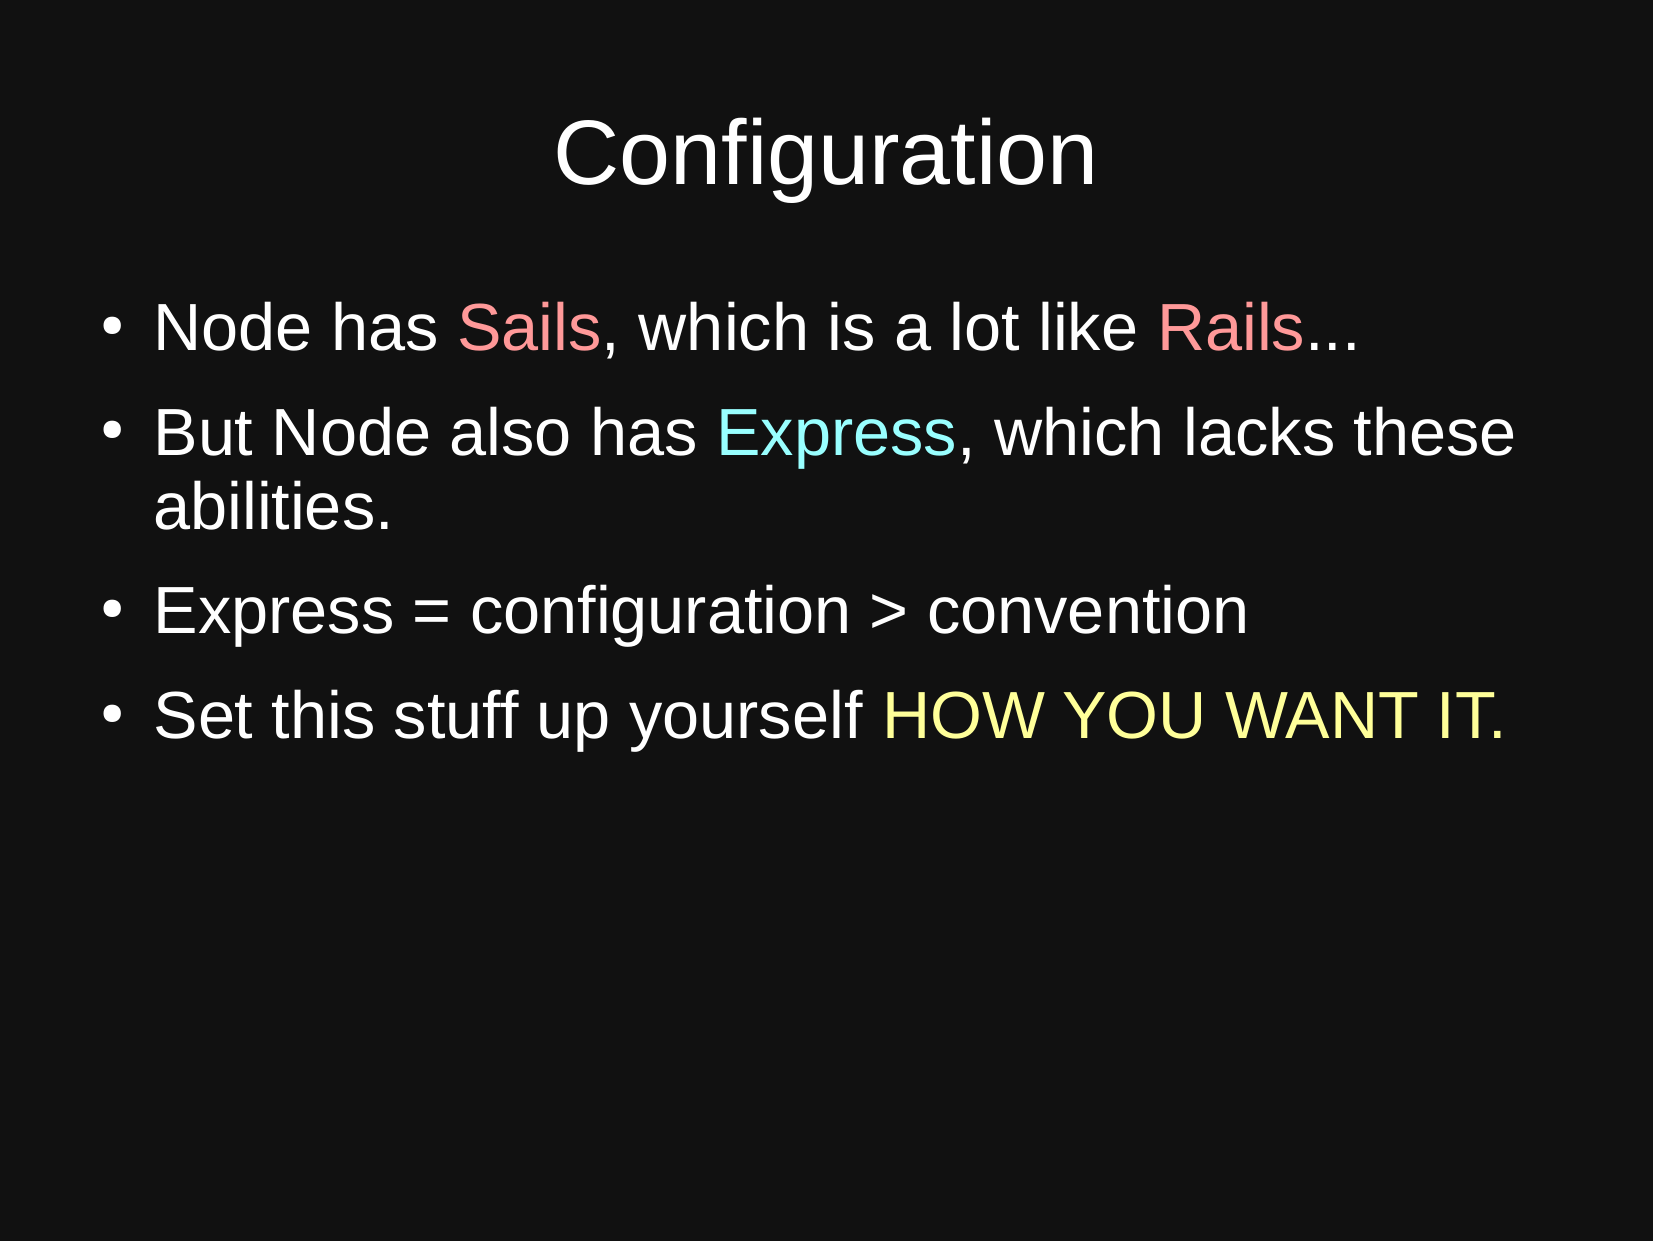

# Configuration
Node has Sails, which is a lot like Rails...
But Node also has Express, which lacks these abilities.
Express = configuration > convention
Set this stuff up yourself HOW YOU WANT IT.